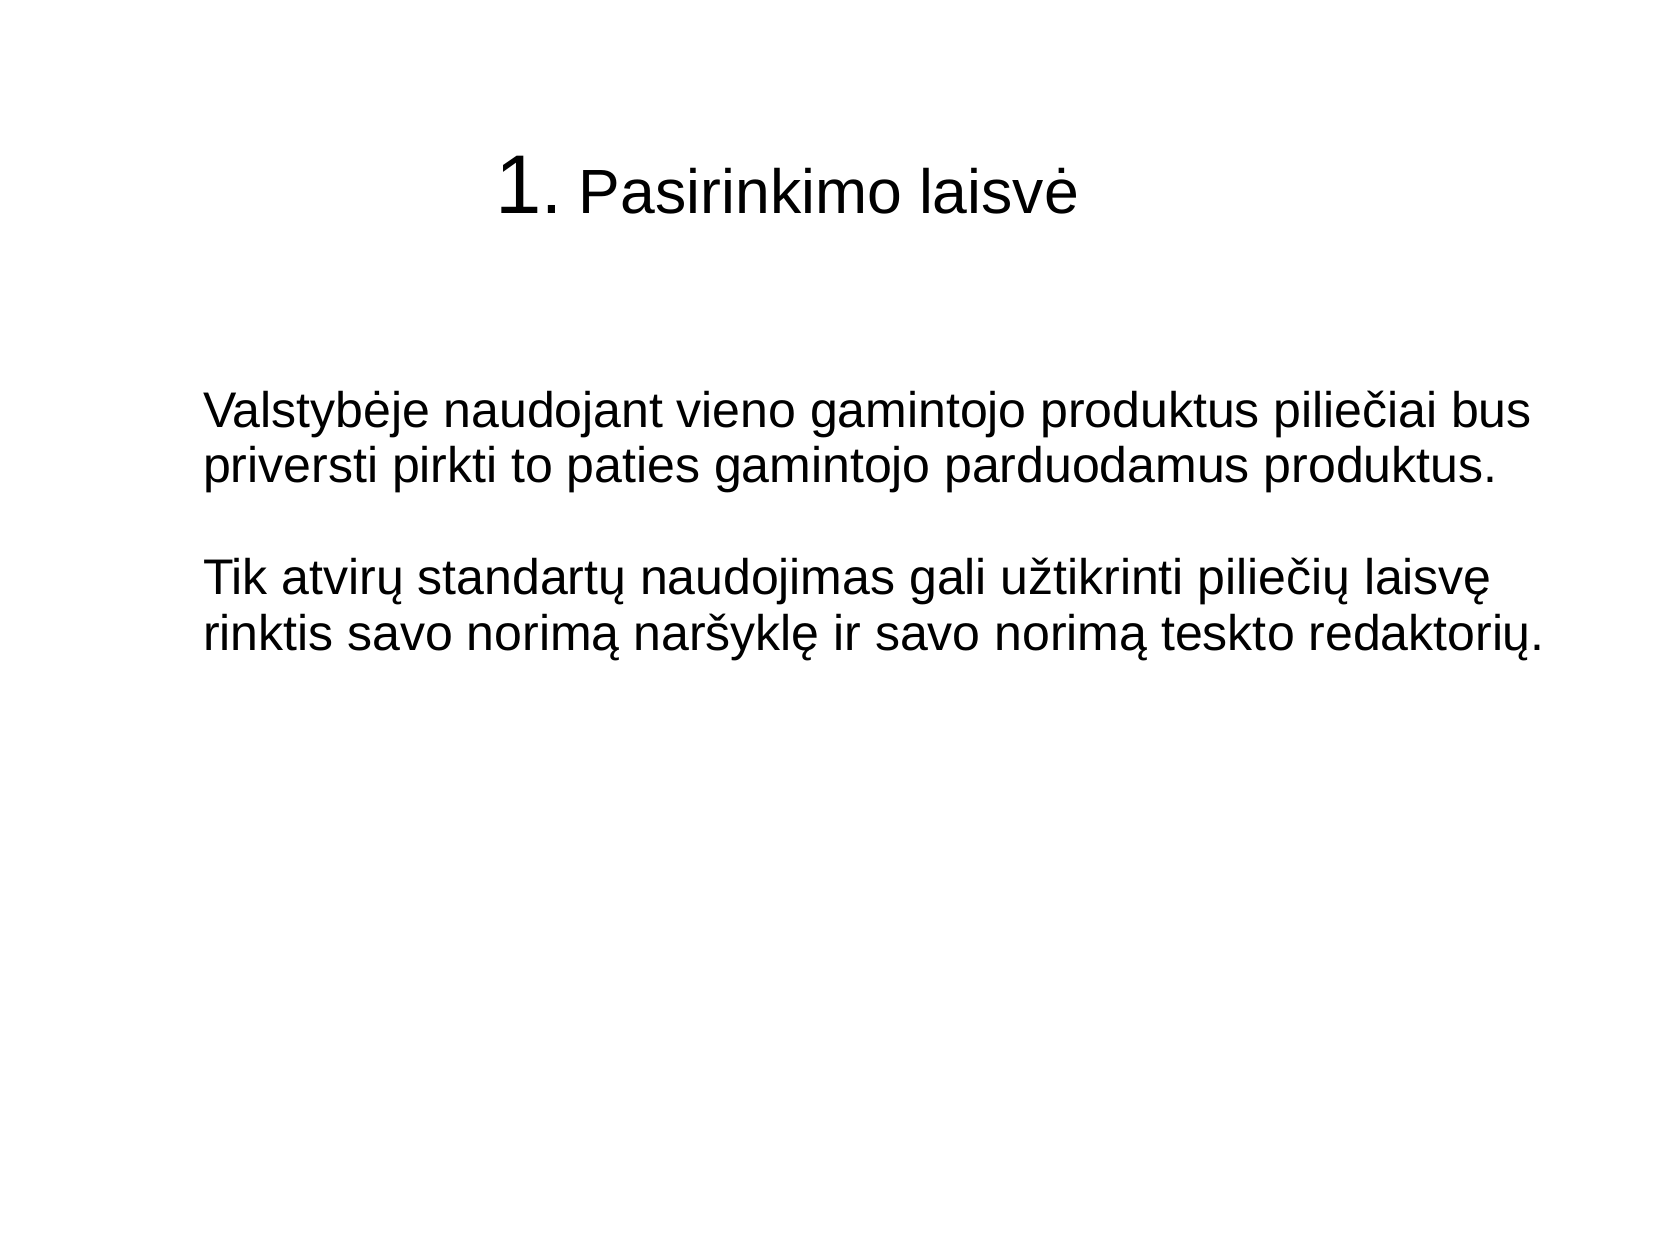

1. Pasirinkimo laisvė
Valstybėje naudojant vieno gamintojo produktus piliečiai bus priversti pirkti to paties gamintojo parduodamus produktus.
Tik atvirų standartų naudojimas gali užtikrinti piliečių laisvę rinktis savo norimą naršyklę ir savo norimą teskto redaktorių.